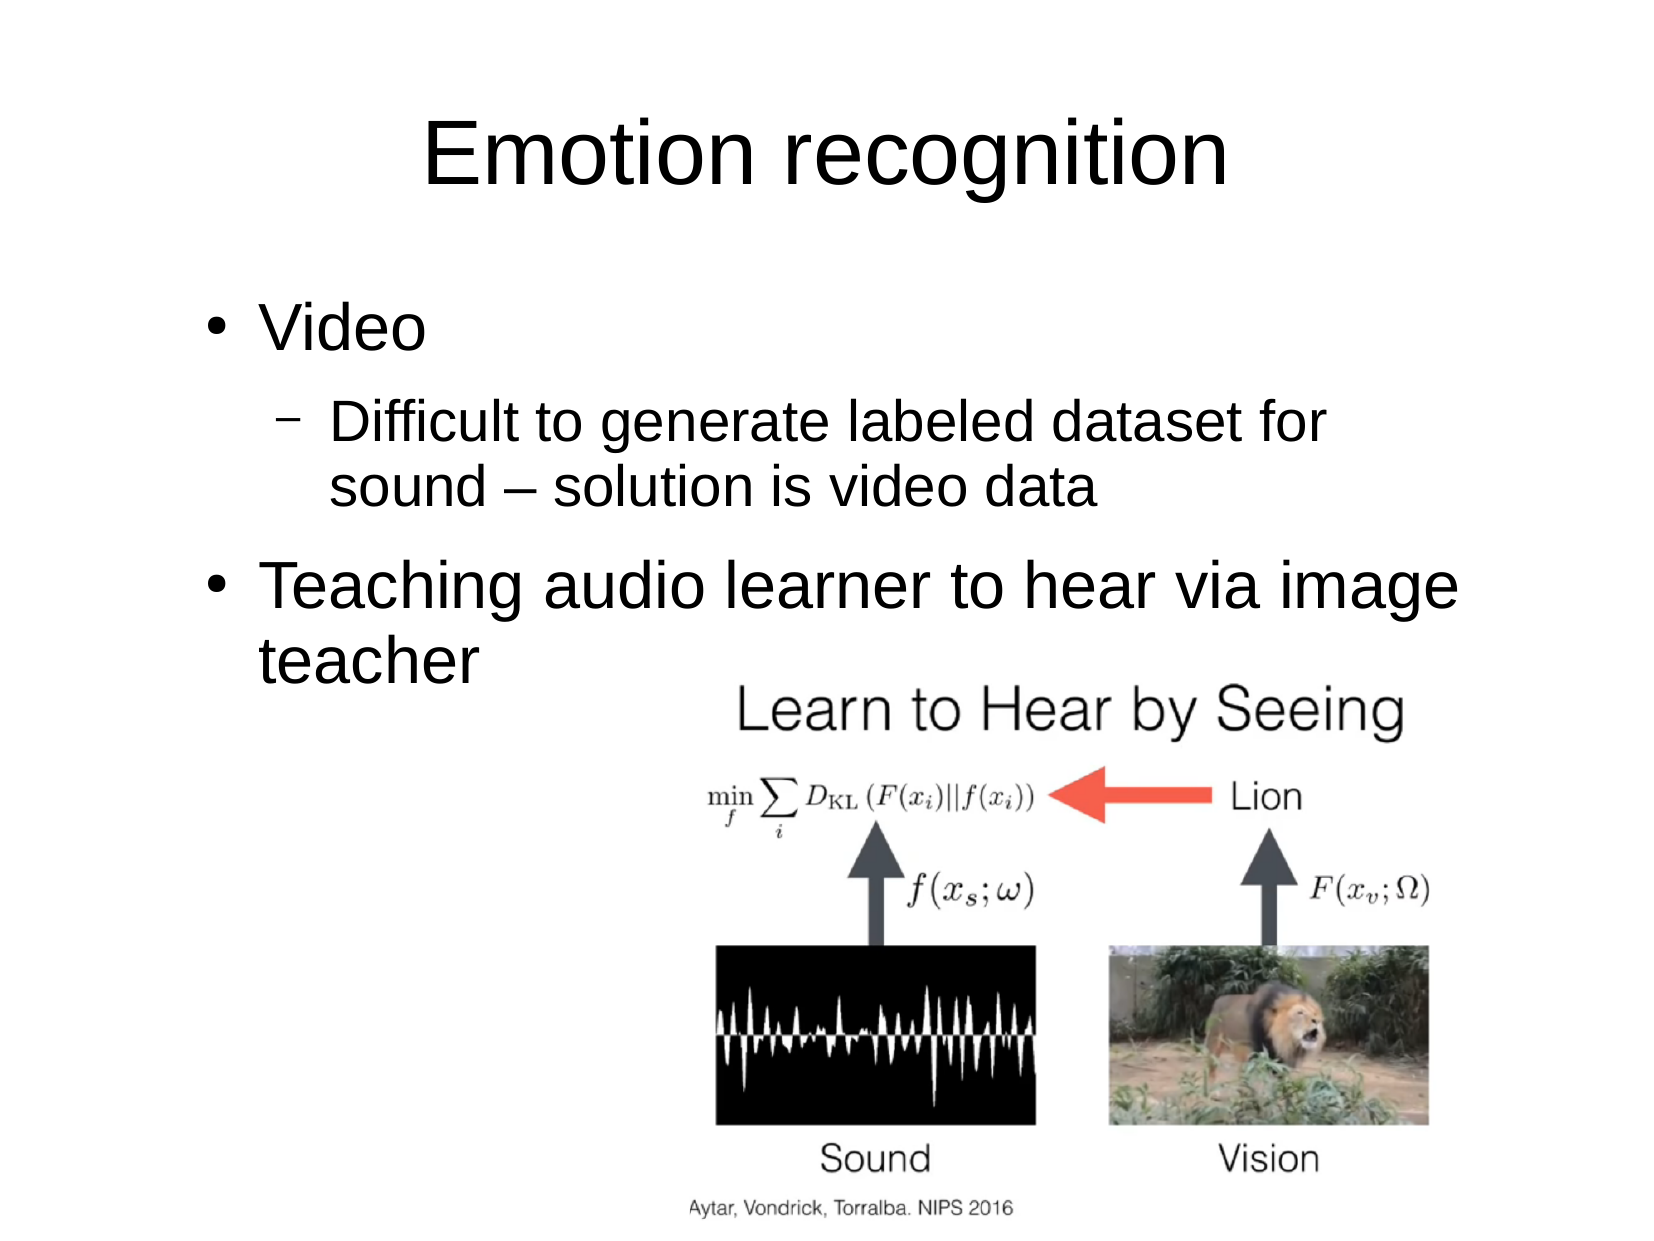

# Emotion recognition
Video
Difficult to generate labeled dataset for sound – solution is video data
Teaching audio learner to hear via image teacher